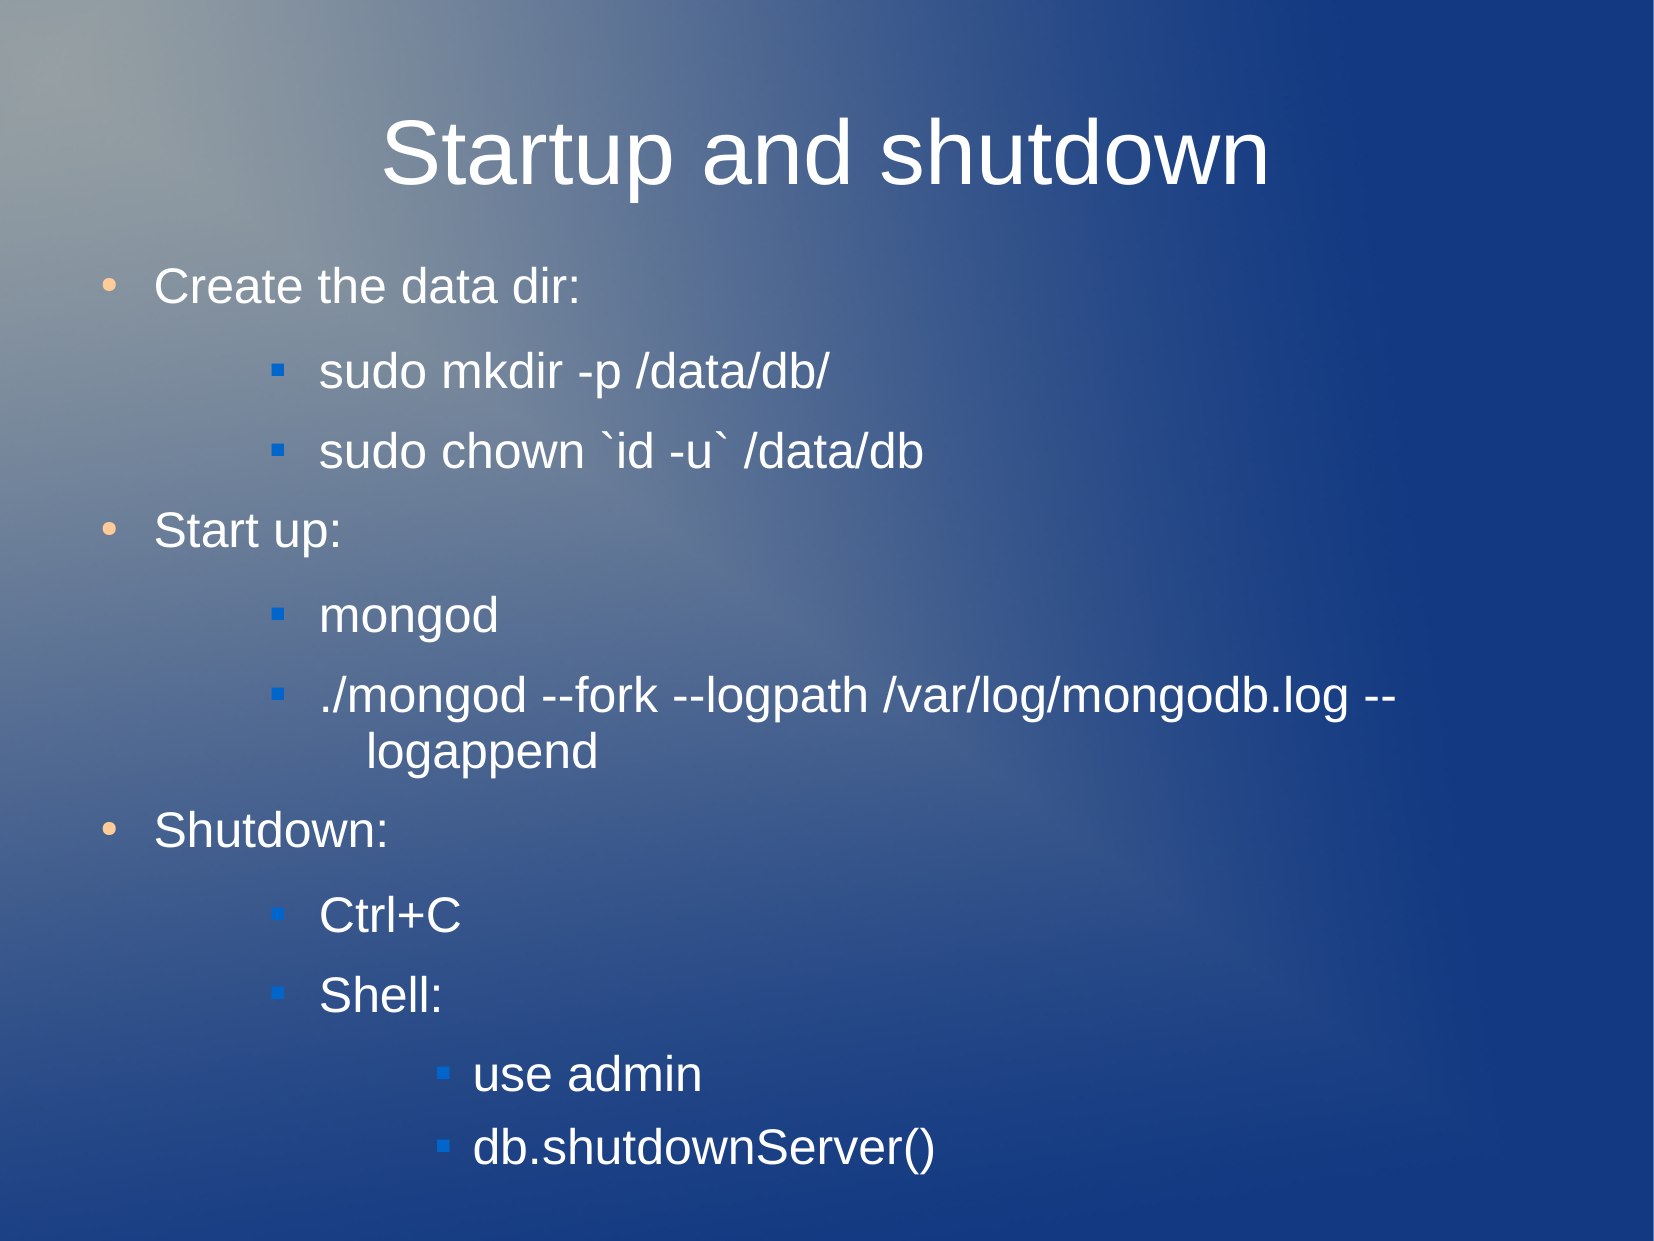

# Startup and shutdown
Create the data dir:
sudo mkdir -p /data/db/
sudo chown `id -u` /data/db
Start up:
mongod
./mongod --fork --logpath /var/log/mongodb.log --logappend
Shutdown:
Ctrl+C
Shell:
use admin
db.shutdownServer()